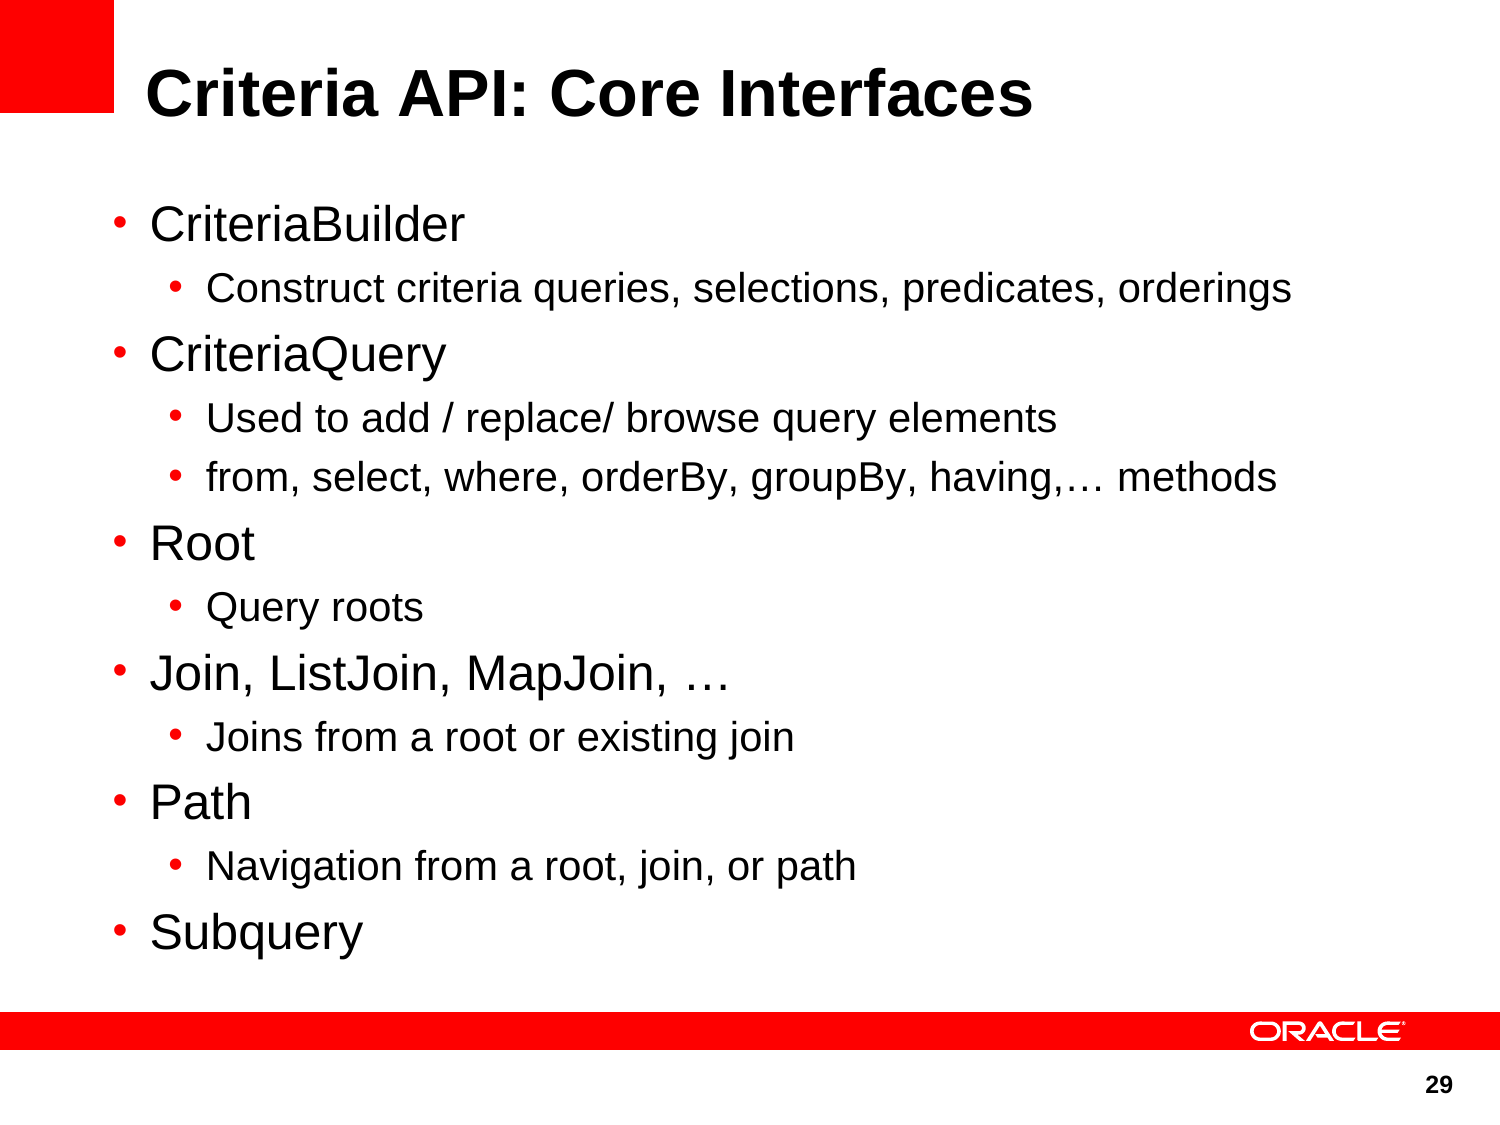

# Criteria API: Core Interfaces
CriteriaBuilder
Construct criteria queries, selections, predicates, orderings
CriteriaQuery
Used to add / replace/ browse query elements
from, select, where, orderBy, groupBy, having,… methods
Root
Query roots
Join, ListJoin, MapJoin, …
Joins from a root or existing join
Path
Navigation from a root, join, or path
Subquery